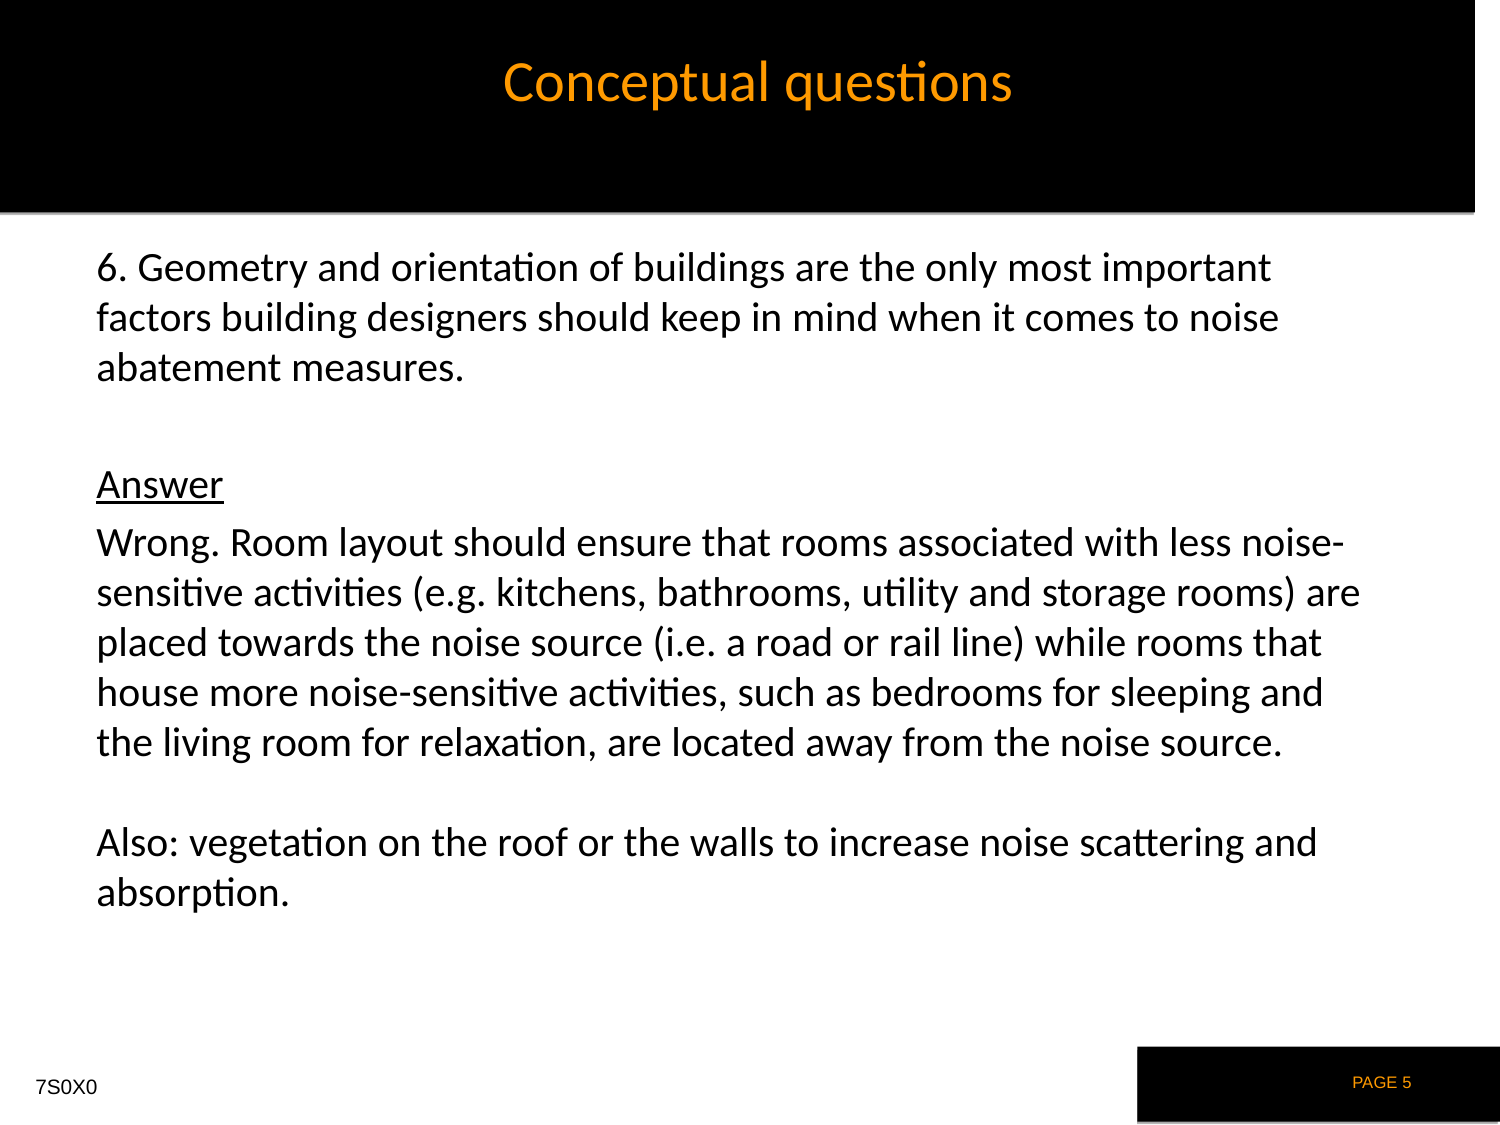

# Conceptual questions
6. Geometry and orientation of buildings are the only most important factors building designers should keep in mind when it comes to noise abatement measures.
Answer
Wrong. Room layout should ensure that rooms associated with less noise-sensitive activities (e.g. kitchens, bathrooms, utility and storage rooms) are placed towards the noise source (i.e. a road or rail line) while rooms that house more noise-sensitive activities, such as bedrooms for sleeping and the living room for relaxation, are located away from the noise source.
Also: vegetation on the roof or the walls to increase noise scattering and absorption.
PAGE 5
7S0X0
2017/02/09
PAGE